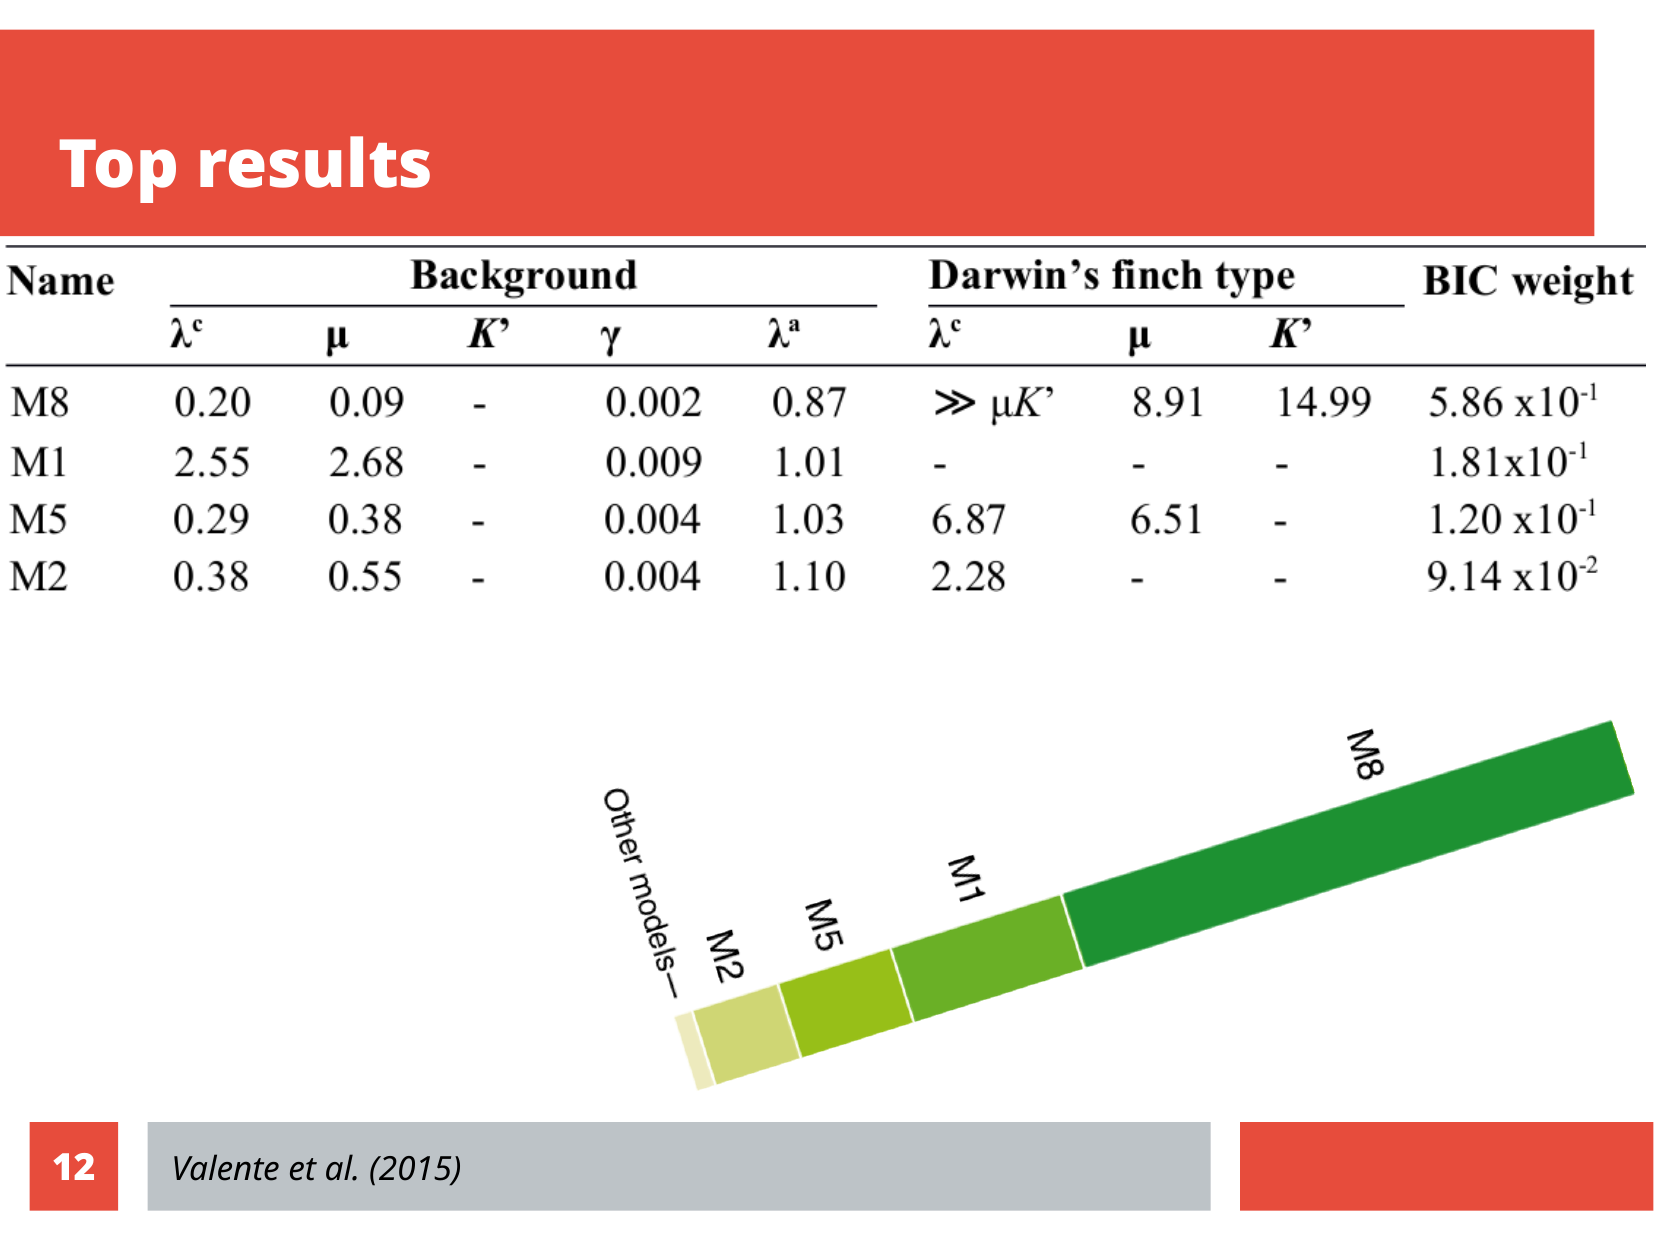

# Top results
12
Valente et al. (2015)